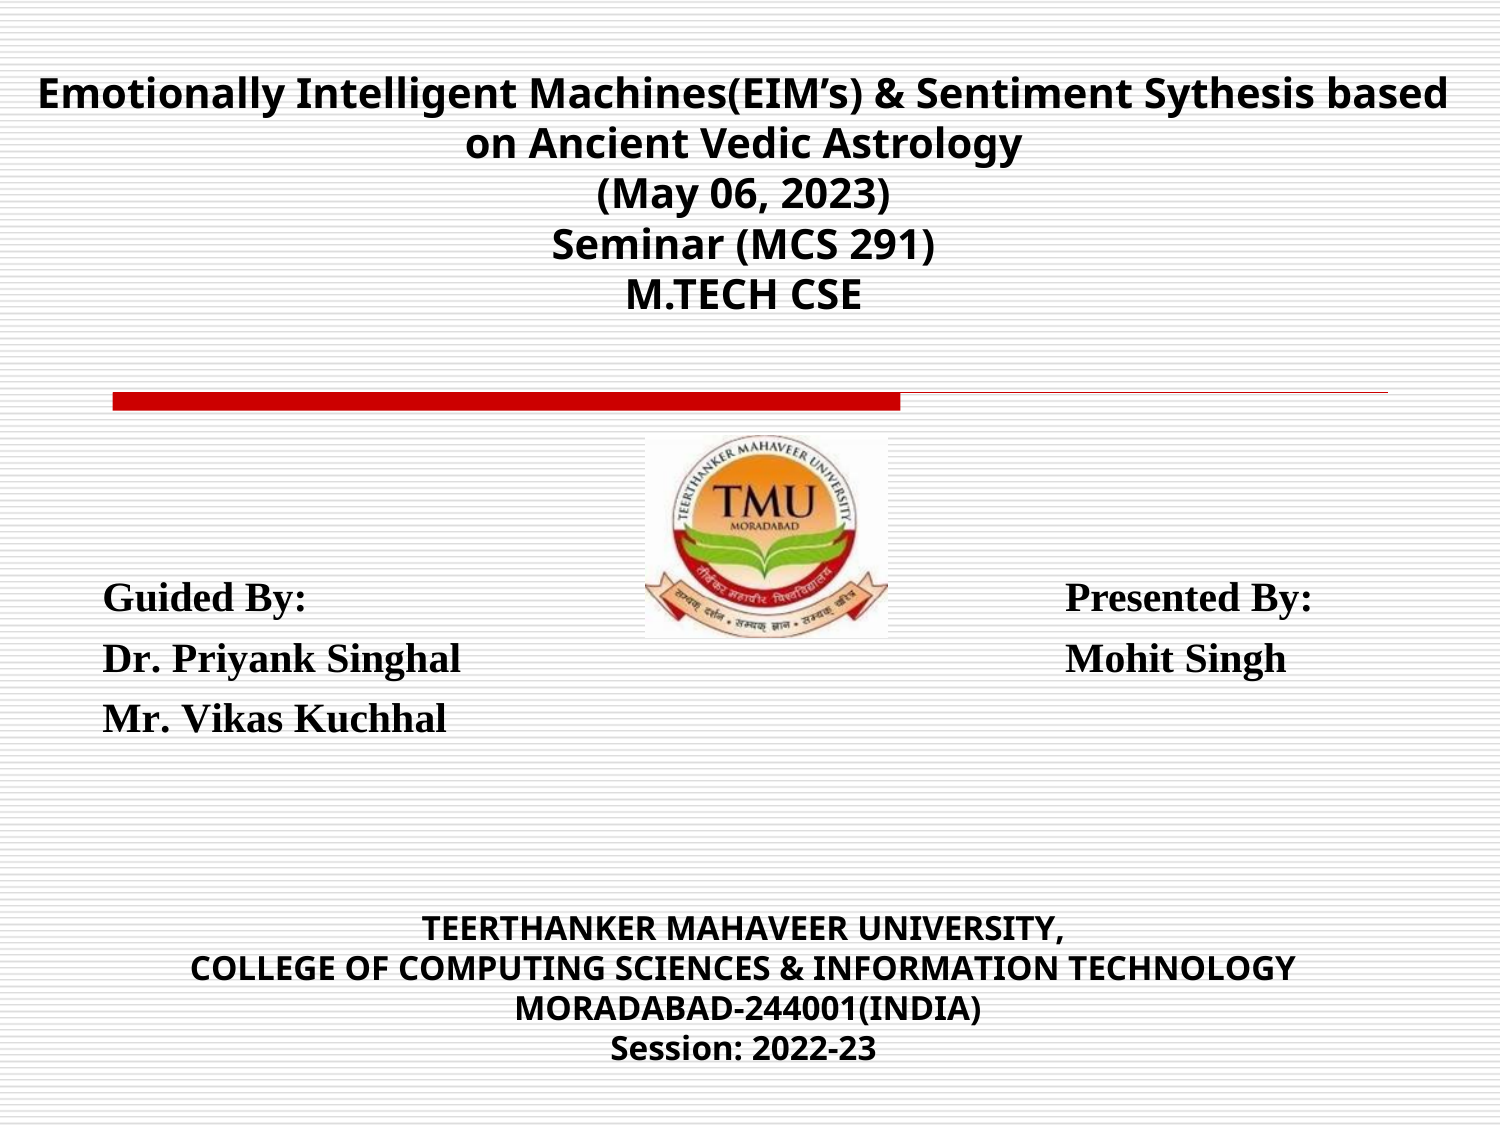

# Emotionally Intelligent Machines(EIM’s) & Sentiment Sythesis based on Ancient Vedic Astrology (May 06, 2023) Seminar (MCS 291) M.TECH CSE
Guided By:
Dr. Priyank Singhal
Mr. Vikas Kuchhal
Presented By:
Mohit Singh
TEERTHANKER MAHAVEER UNIVERSITY,
COLLEGE OF COMPUTING SCIENCES & INFORMATION TECHNOLOGY
 MORADABAD-244001(INDIA)
Session: 2022-23